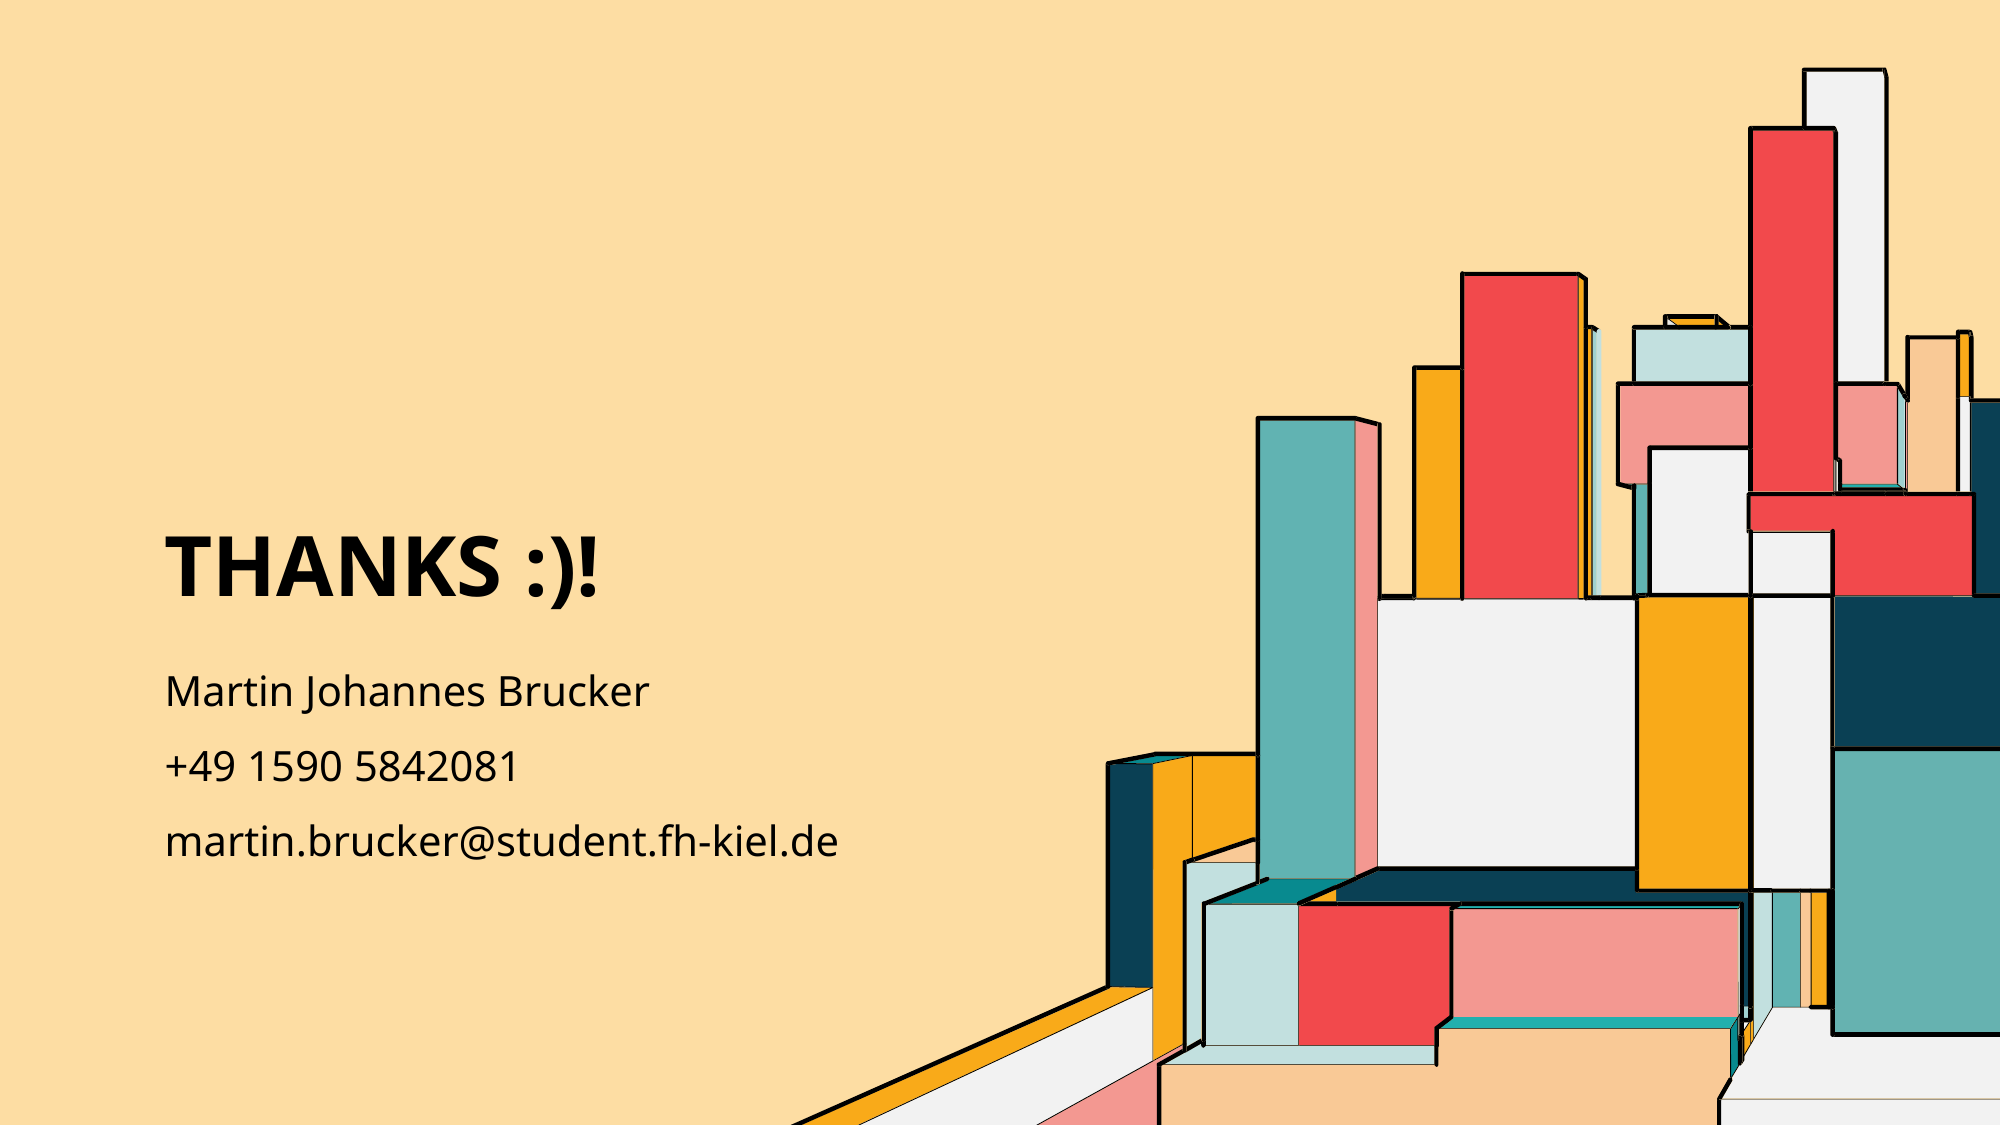

# Thanks :)!
Martin Johannes Brucker
+49 1590 5842081
martin.brucker@student.fh-kiel.de